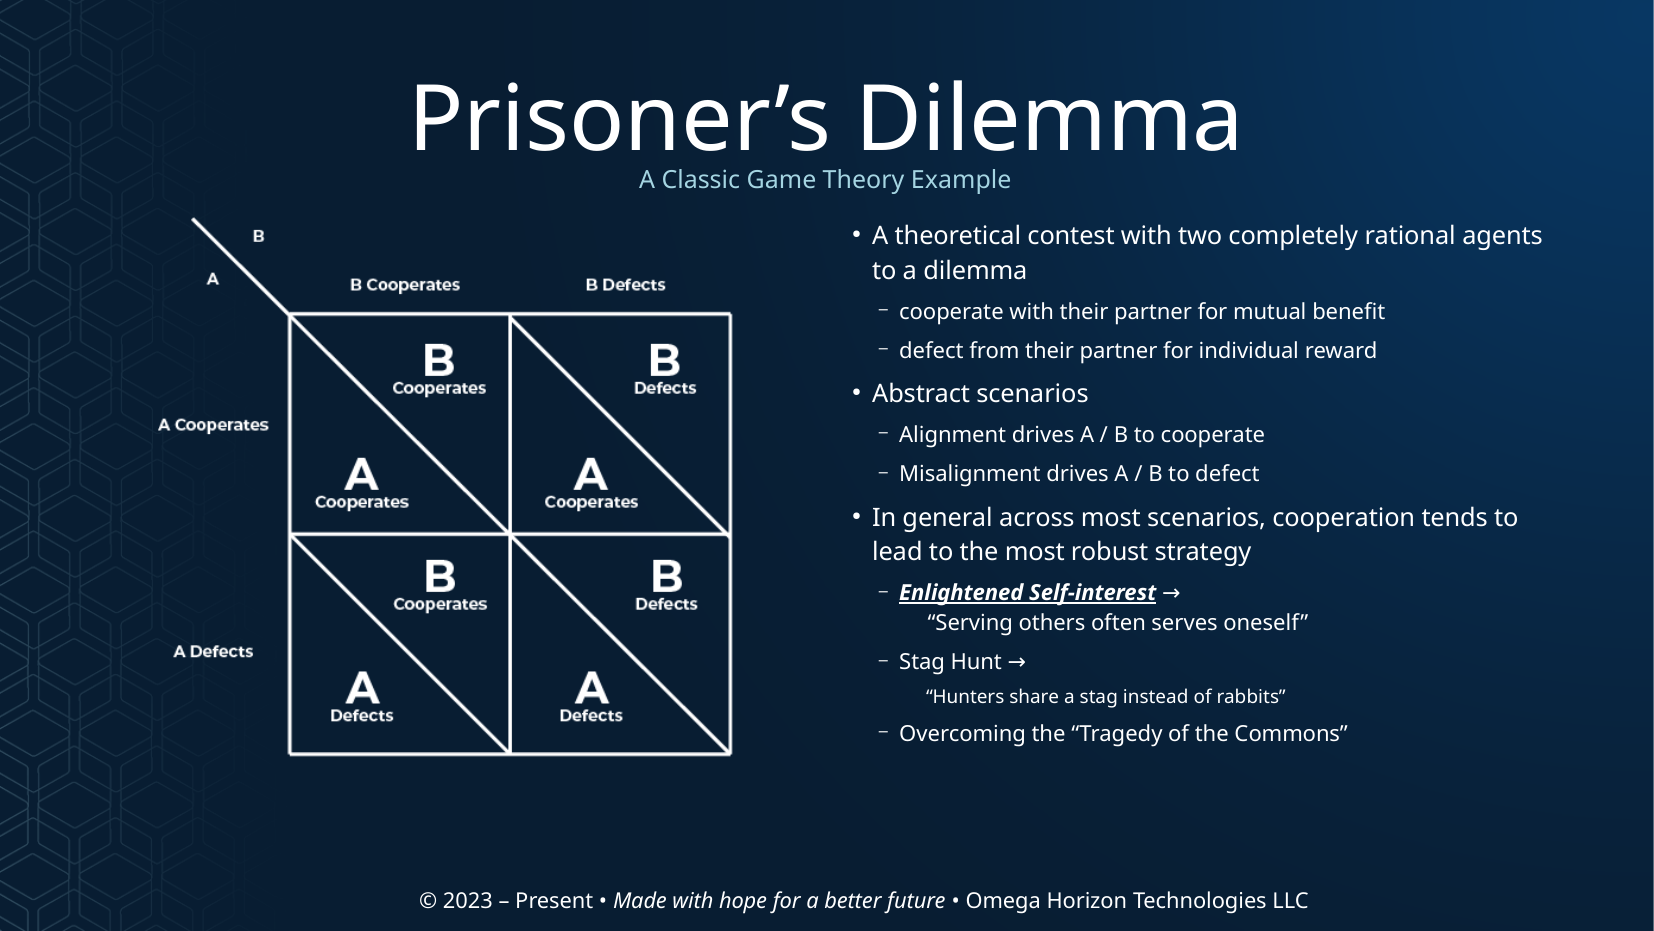

# Prisoner’s Dilemma
A Classic Game Theory Example
A theoretical contest with two completely rational agents to a dilemma
cooperate with their partner for mutual benefit
defect from their partner for individual reward
Abstract scenarios
Alignment drives A / B to cooperate
Misalignment drives A / B to defect
In general across most scenarios, cooperation tends to lead to the most robust strategy
Enlightened Self-interest →
	“Serving others often serves oneself”
Stag Hunt →
“Hunters share a stag instead of rabbits”
Overcoming the “Tragedy of the Commons”